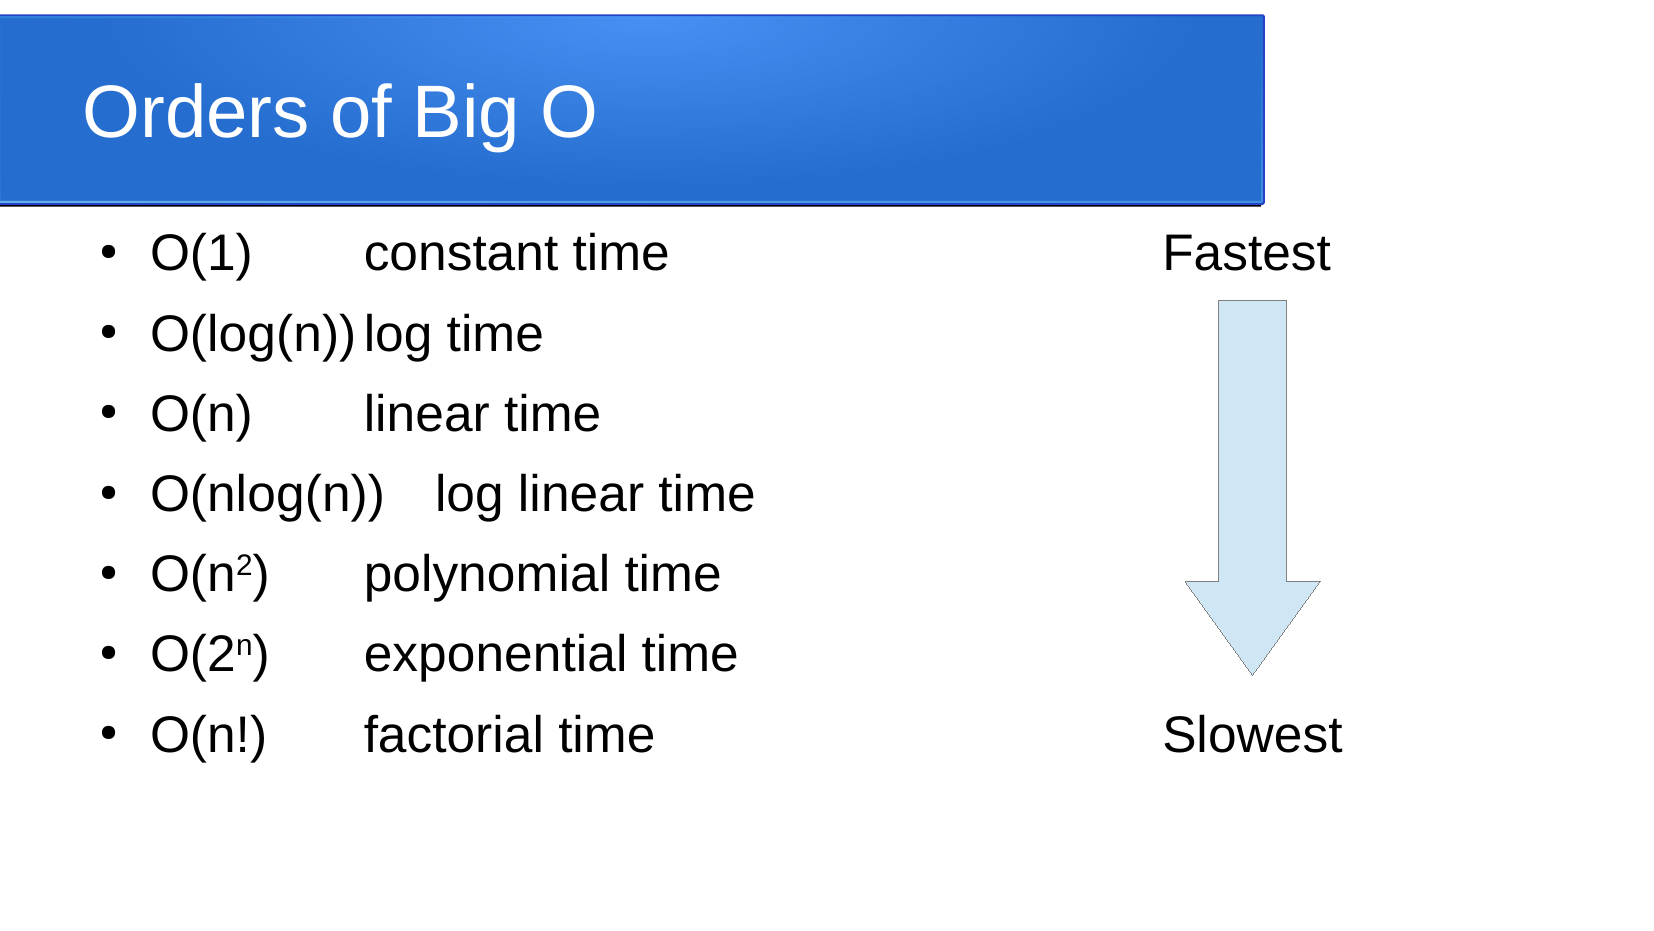

# Orders of Big O
O(1)			constant time
O(log(n))		log time
O(n)			linear time
O(nlog(n))	log linear time
O(n2)			polynomial time
O(2n)			exponential time
O(n!)			factorial time
Fastest
Slowest